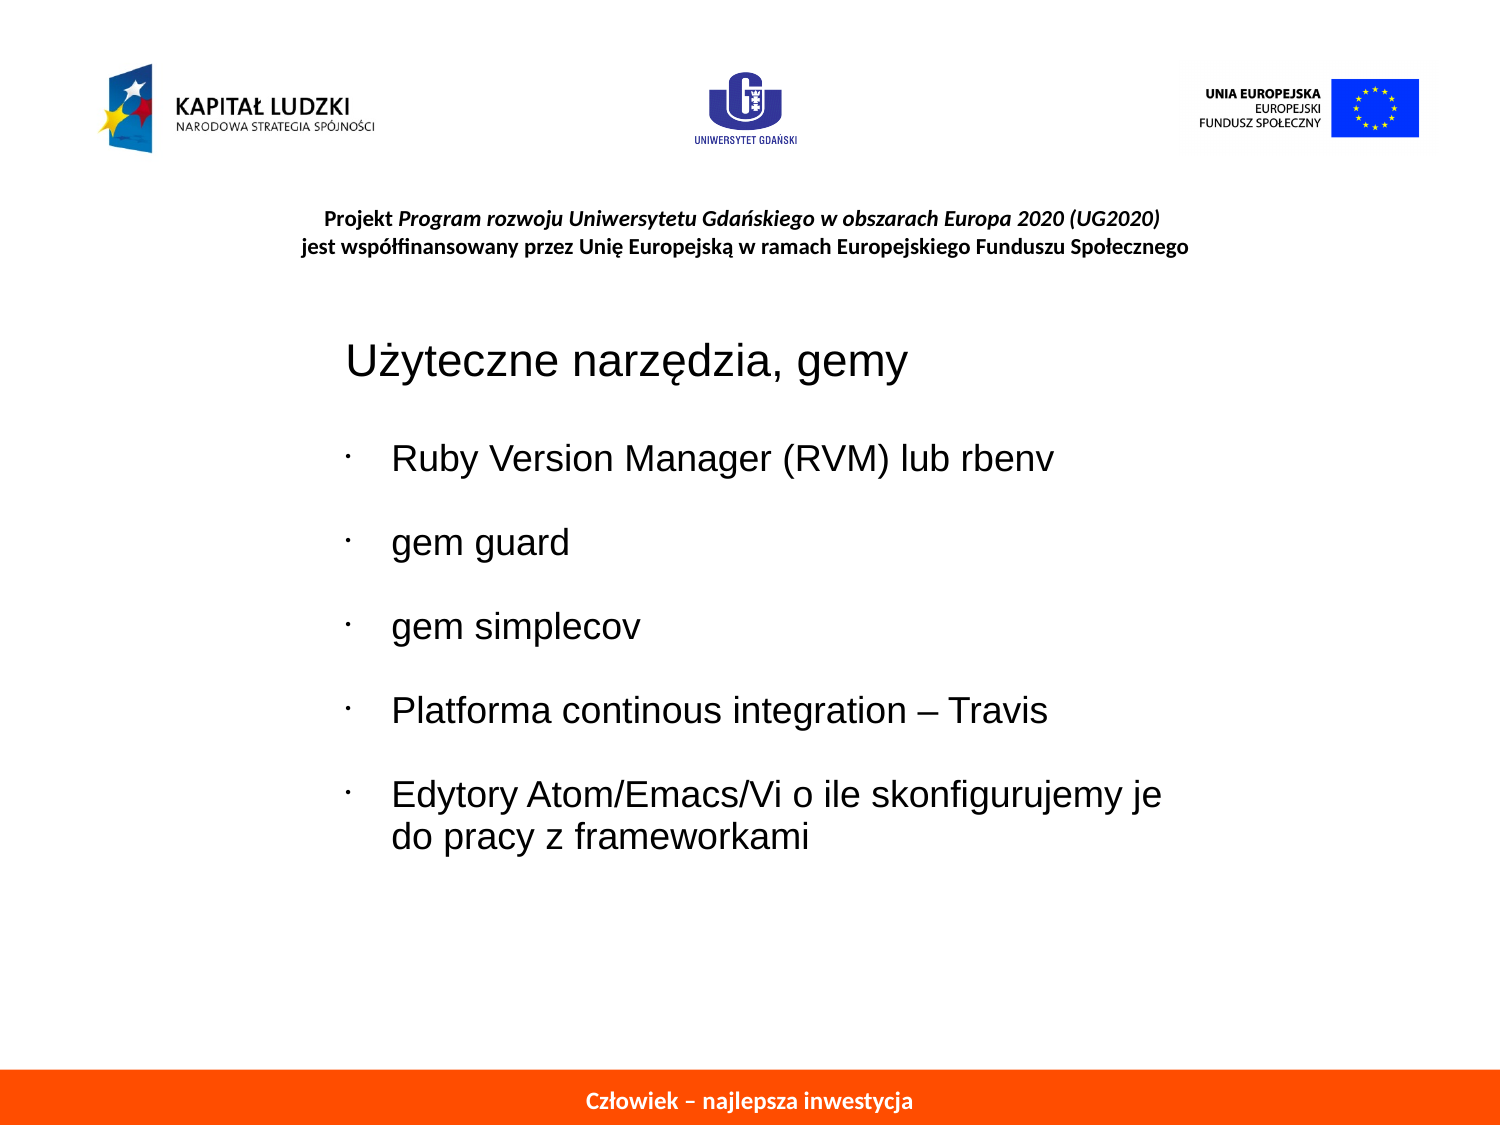

Projekt Program rozwoju Uniwersytetu Gdańskiego w obszarach Europa 2020 (UG2020)
jest współfinansowany przez Unię Europejską w ramach Europejskiego Funduszu Społecznego
Użyteczne narzędzia, gemy
 Ruby Version Manager (RVM) lub rbenv
 gem guard
 gem simplecov
 Platforma continous integration – Travis
 Edytory Atom/Emacs/Vi o ile skonfigurujemy je
 do pracy z frameworkami
Człowiek – najlepsza inwestycja